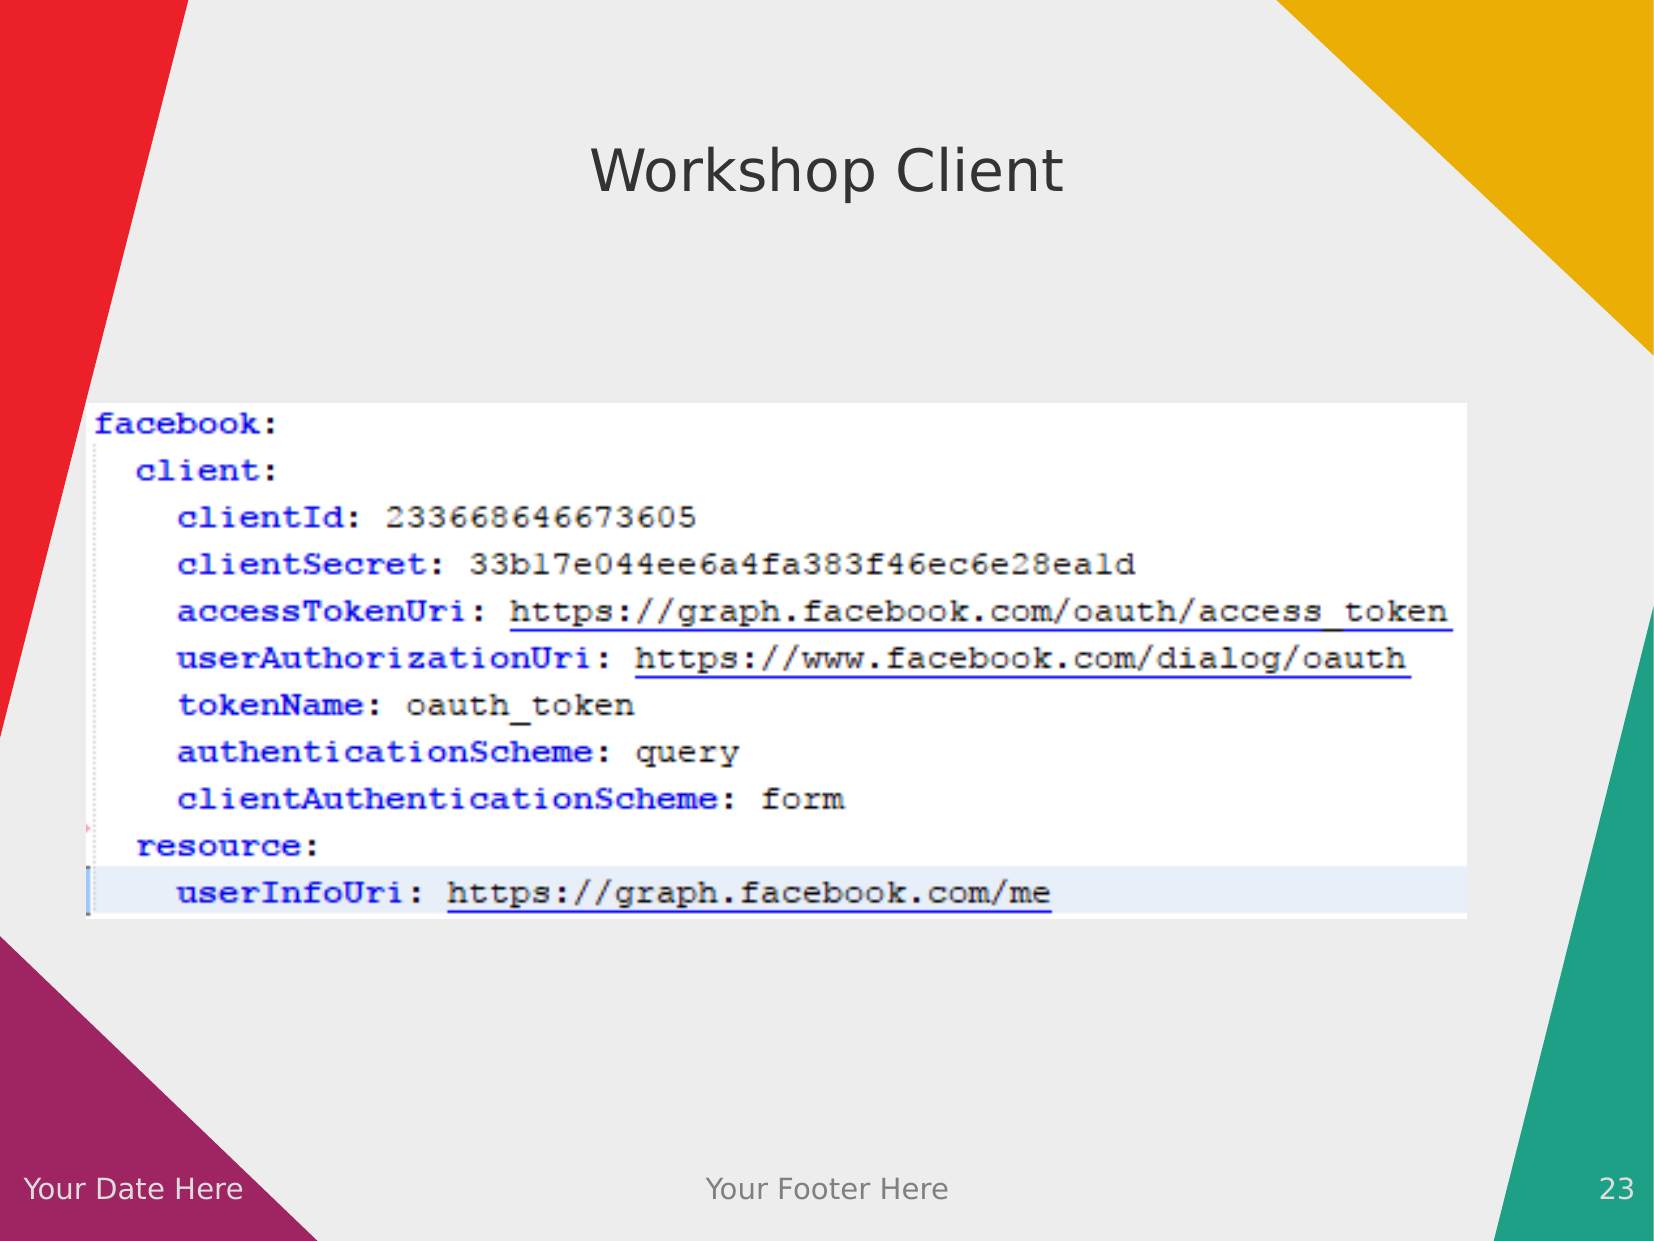

# Workshop Client
Your Date Here
Your Footer Here
23